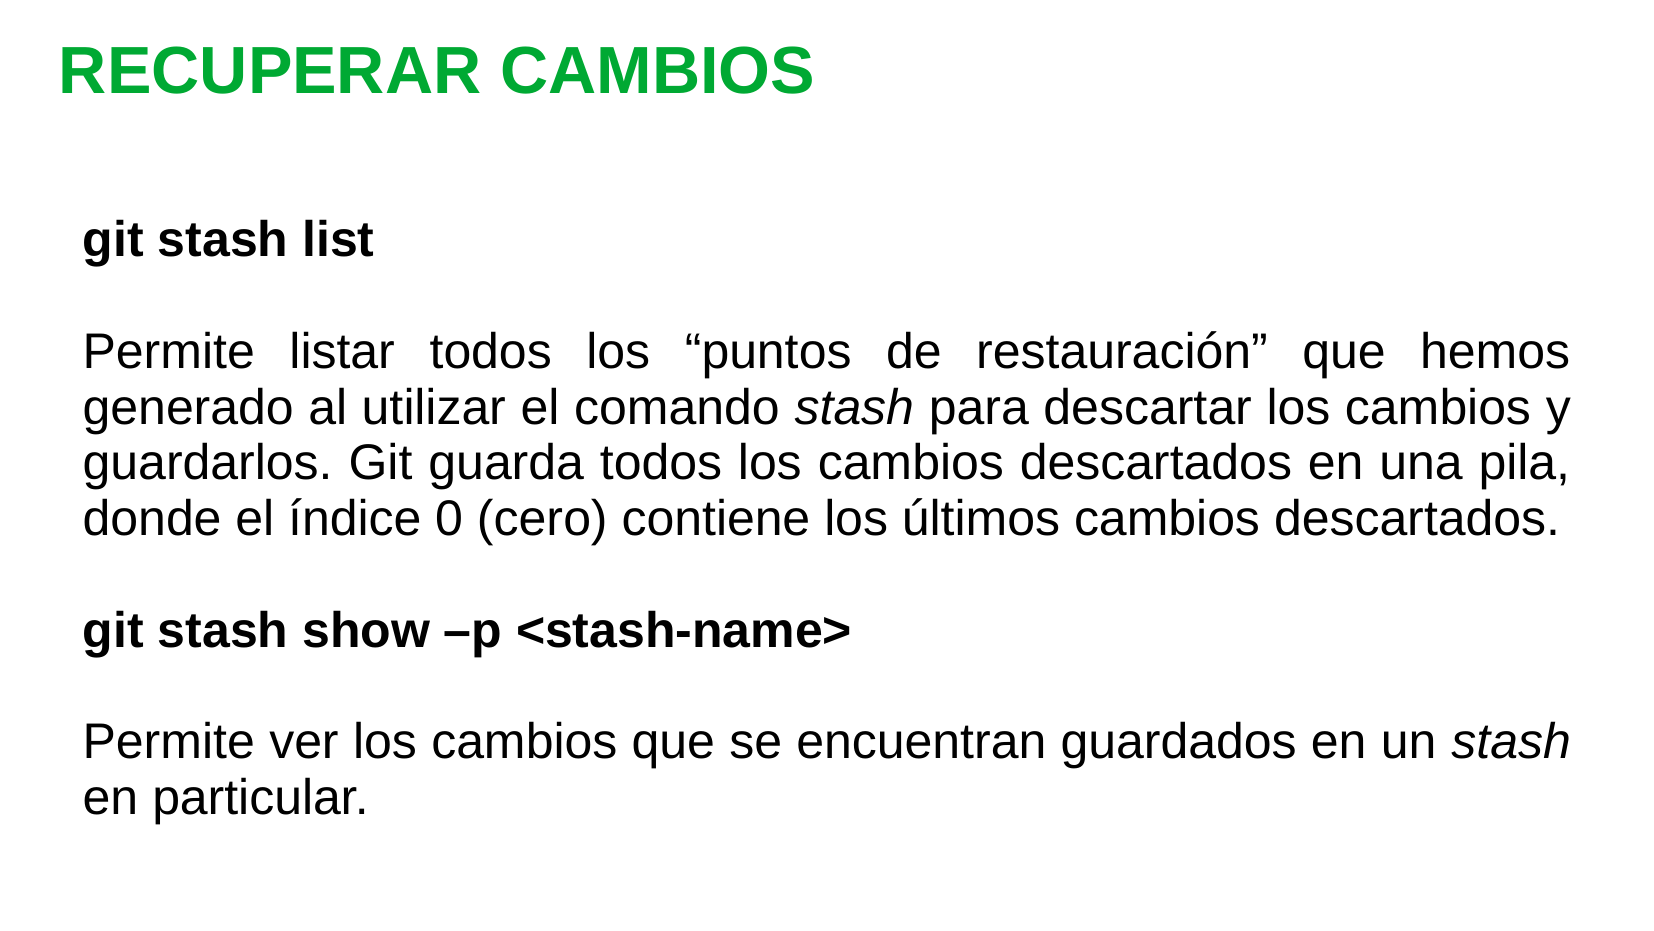

RECUPERAR CAMBIOS
# git stash list
Permite listar todos los “puntos de restauración” que hemos generado al utilizar el comando stash para descartar los cambios y guardarlos. Git guarda todos los cambios descartados en una pila, donde el índice 0 (cero) contiene los últimos cambios descartados.
git stash show –p <stash-name>
Permite ver los cambios que se encuentran guardados en un stash en particular.